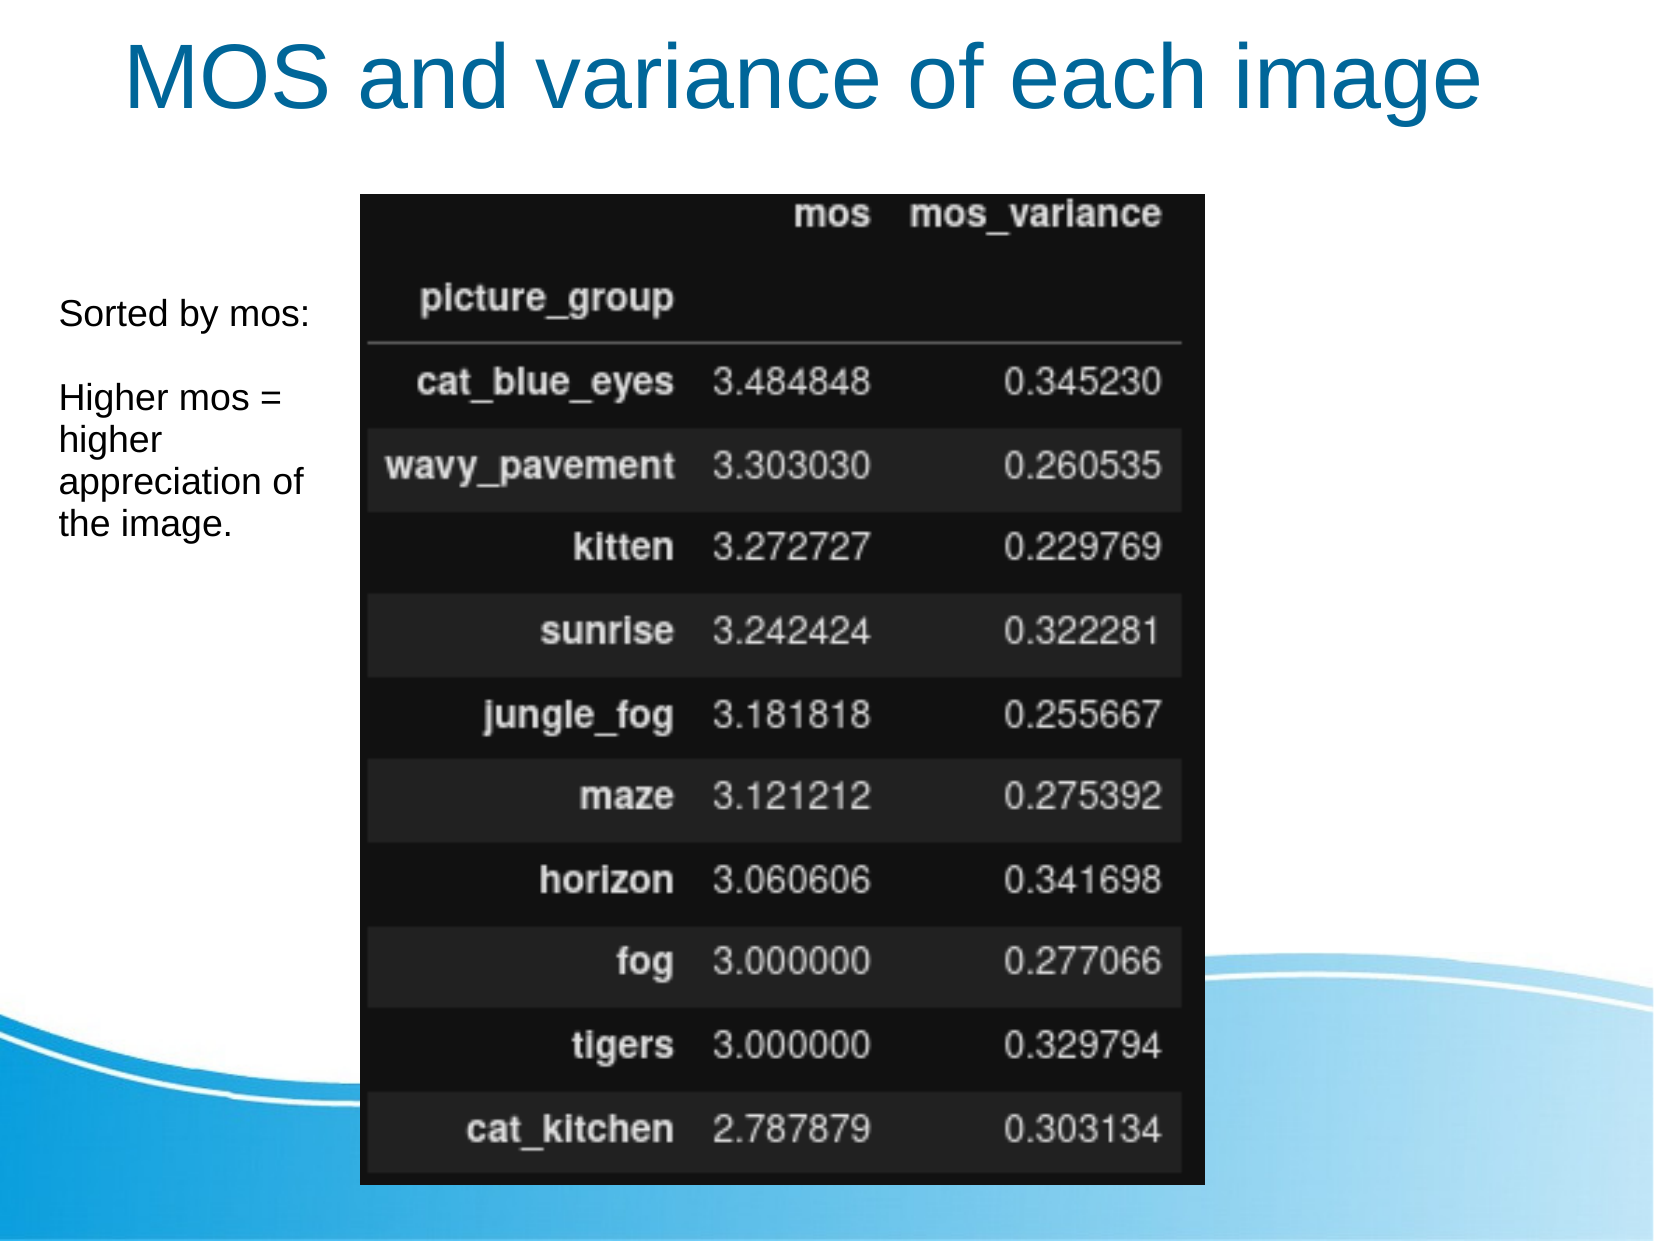

# MOS and variance of each image
Sorted by mos:
Higher mos = higher appreciation of the image.